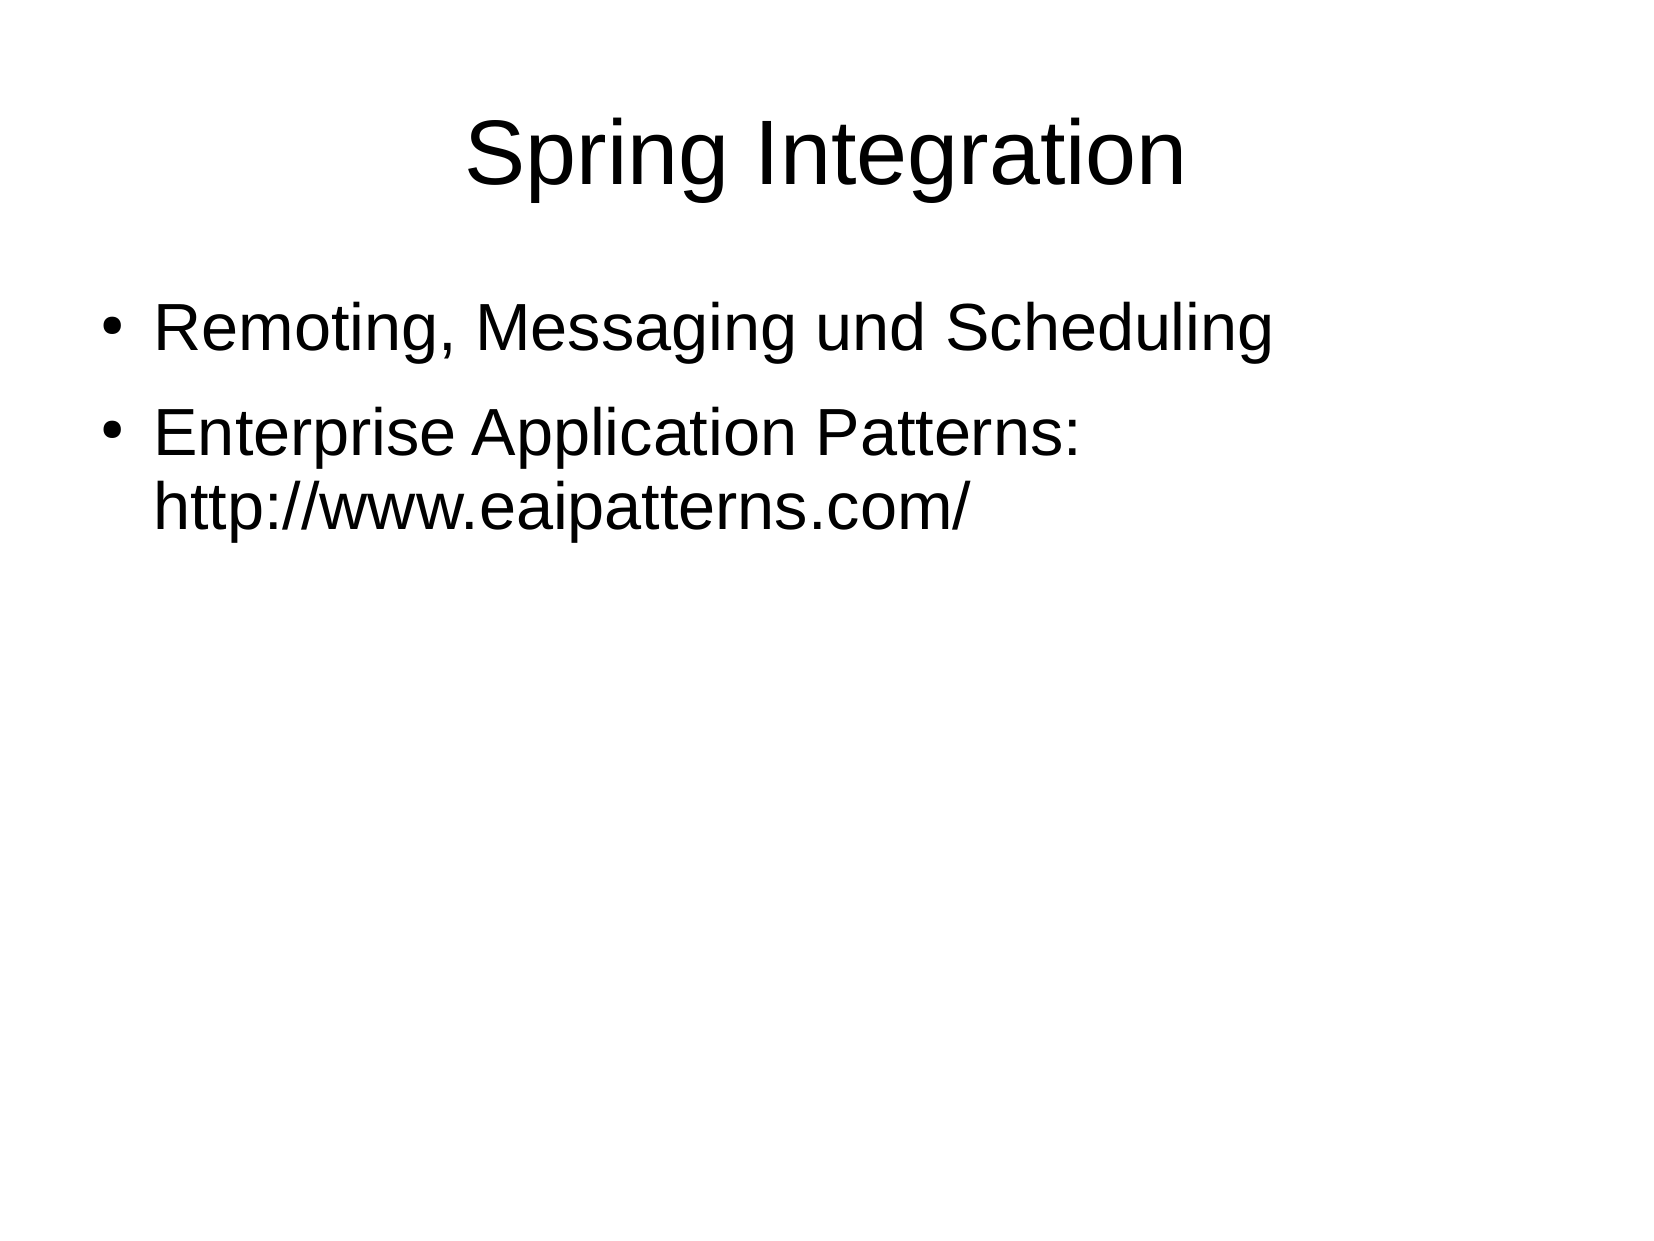

# Spring Integration
Remoting, Messaging und Scheduling
Enterprise Application Patterns: http://www.eaipatterns.com/